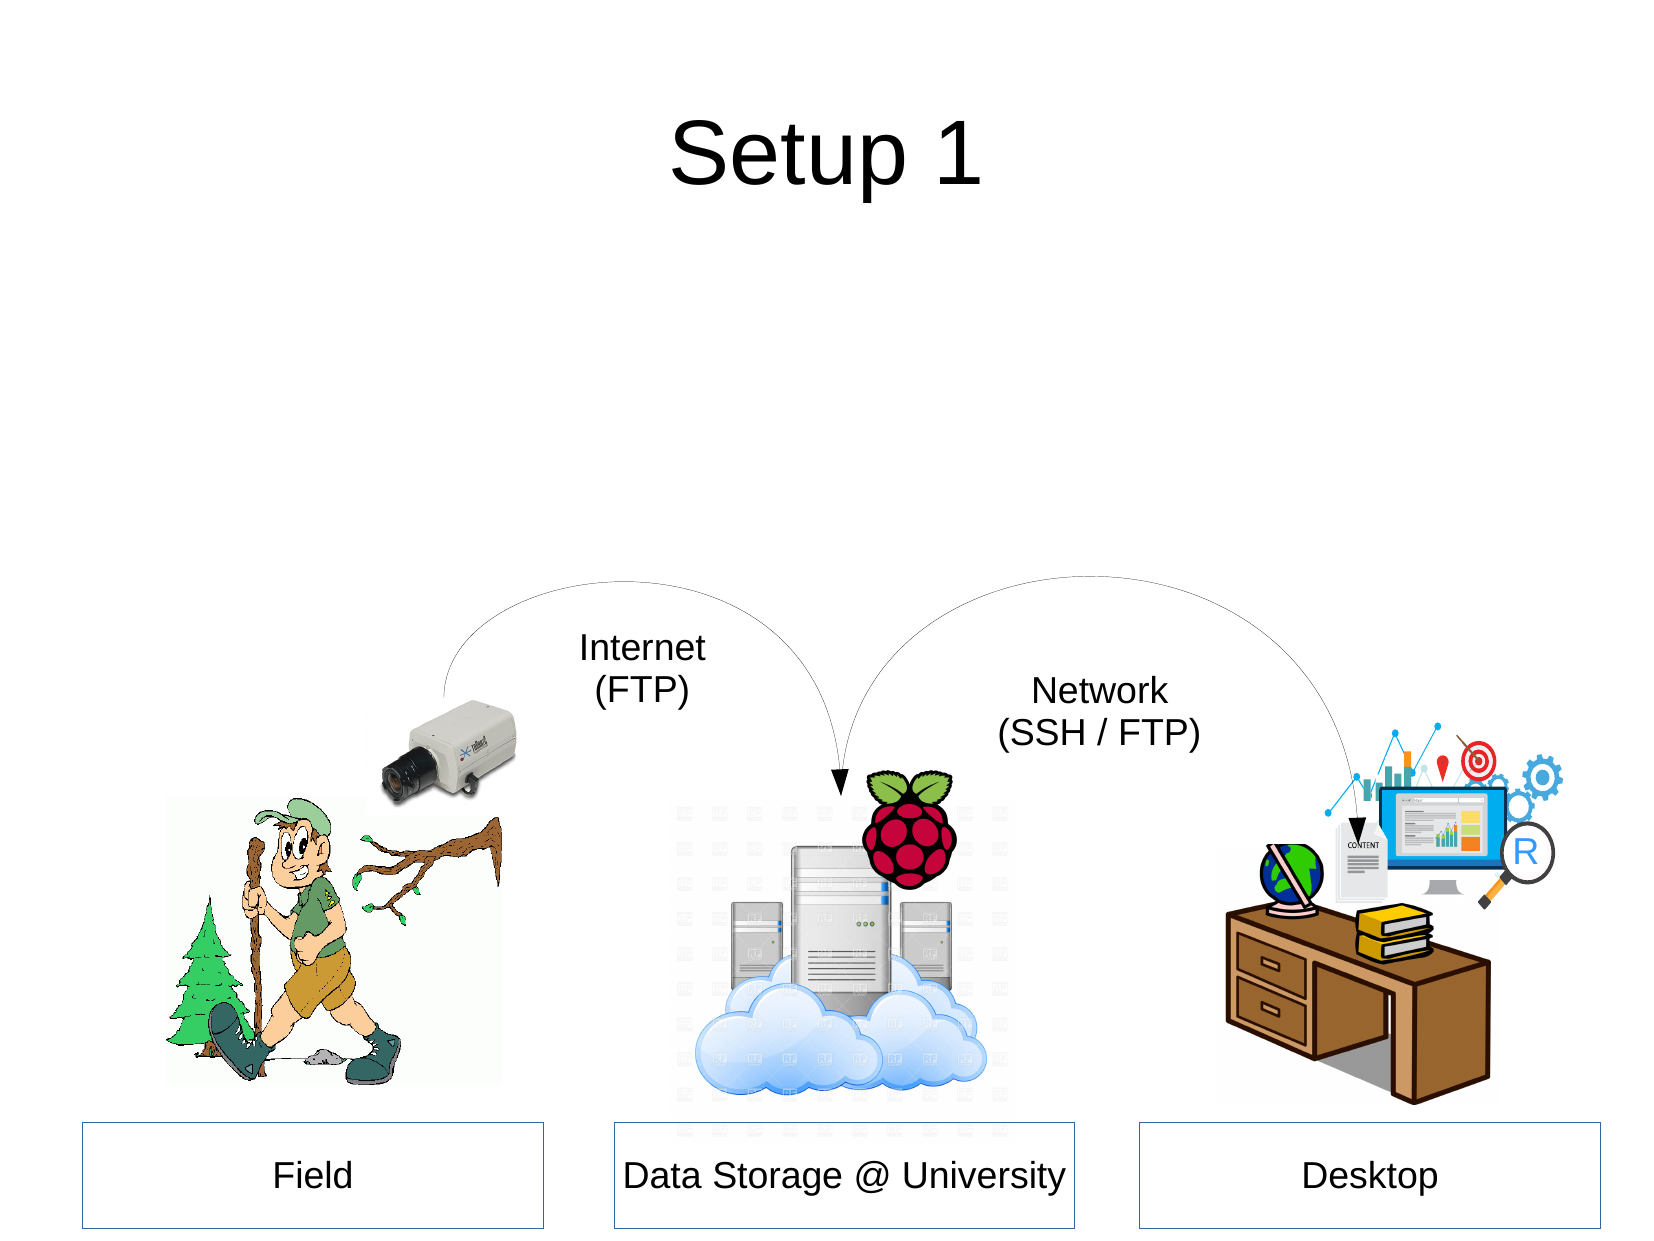

# Setup 1
R
Field
Data Storage @ University
Desktop